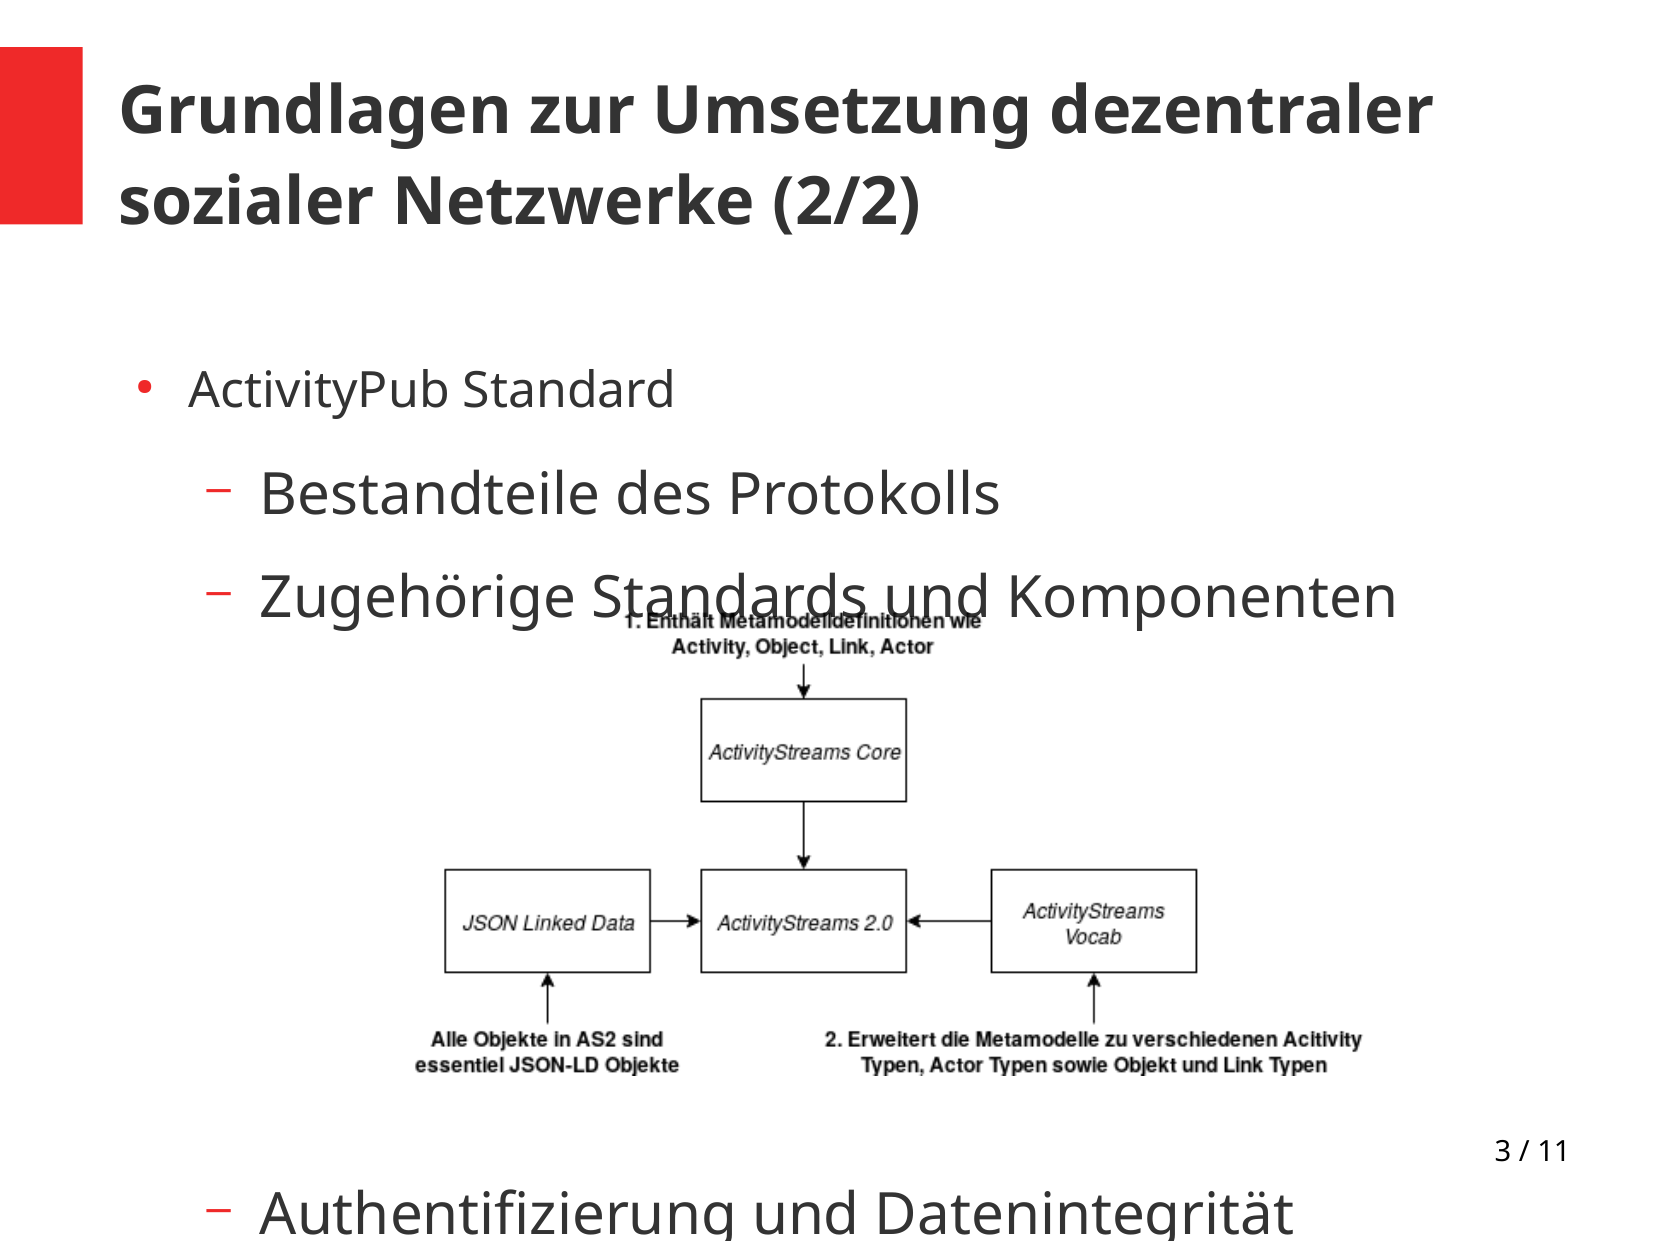

# Grundlagen zur Umsetzung dezentraler sozialer Netzwerke (2/2)
ActivityPub Standard
Bestandteile des Protokolls
Zugehörige Standards und Komponenten
Authentifizierung und Datenintegrität
3